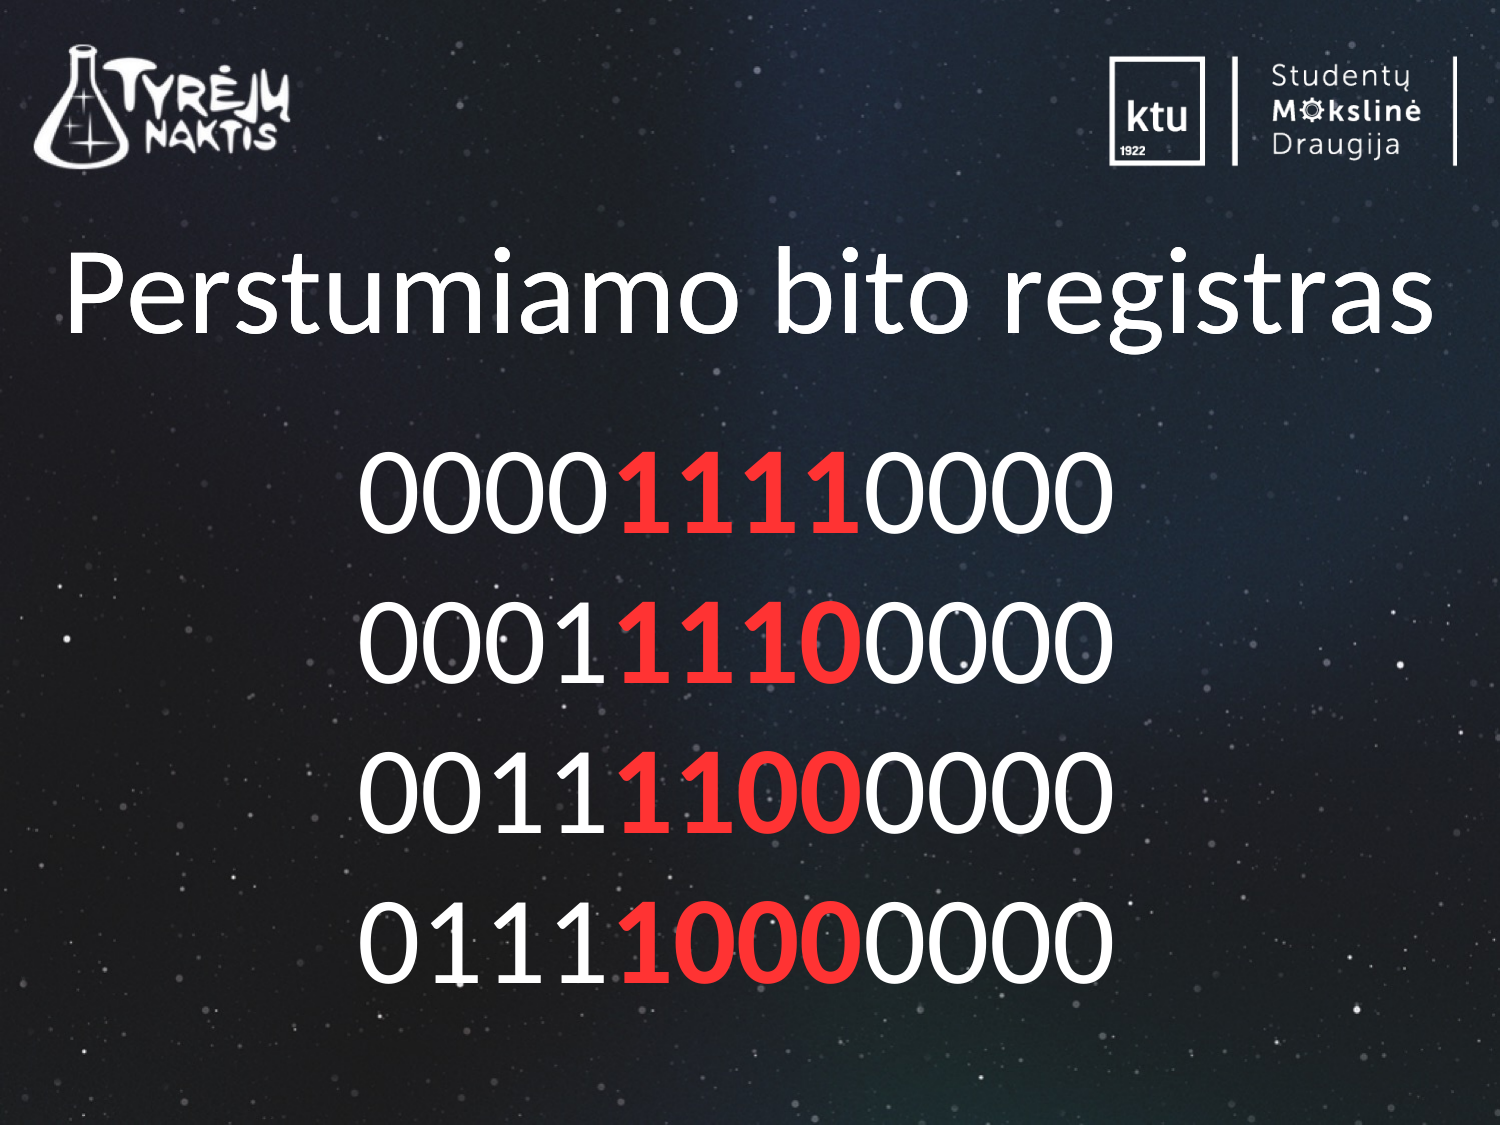

Perstumiamo bito registras
Perstumiamo bito registras
#
000011110000
000111100000
001111000000
011110000000